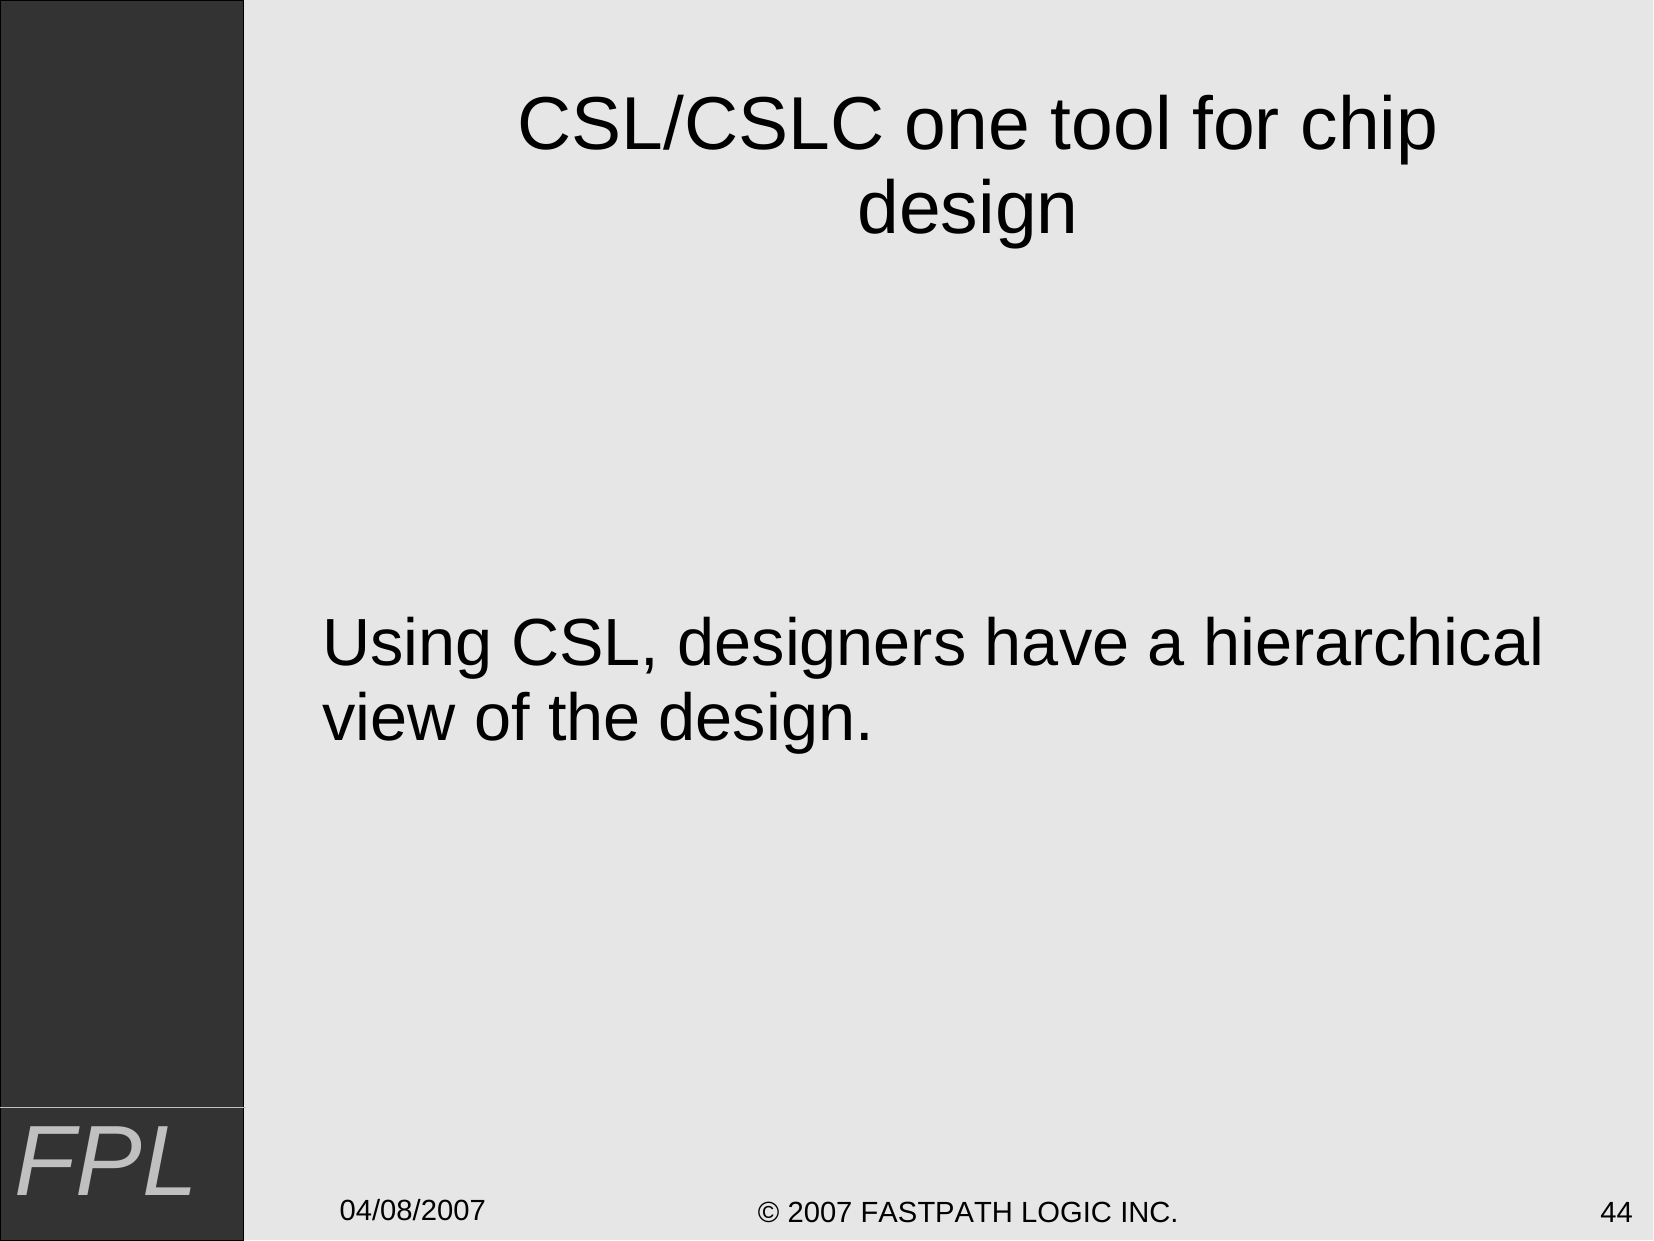

# CSL/CSLC one tool for chip design
Using CSL, designers have a hierarchical view of the design.
04/08/2007
44
© 2007 FASTPATH LOGIC INC.